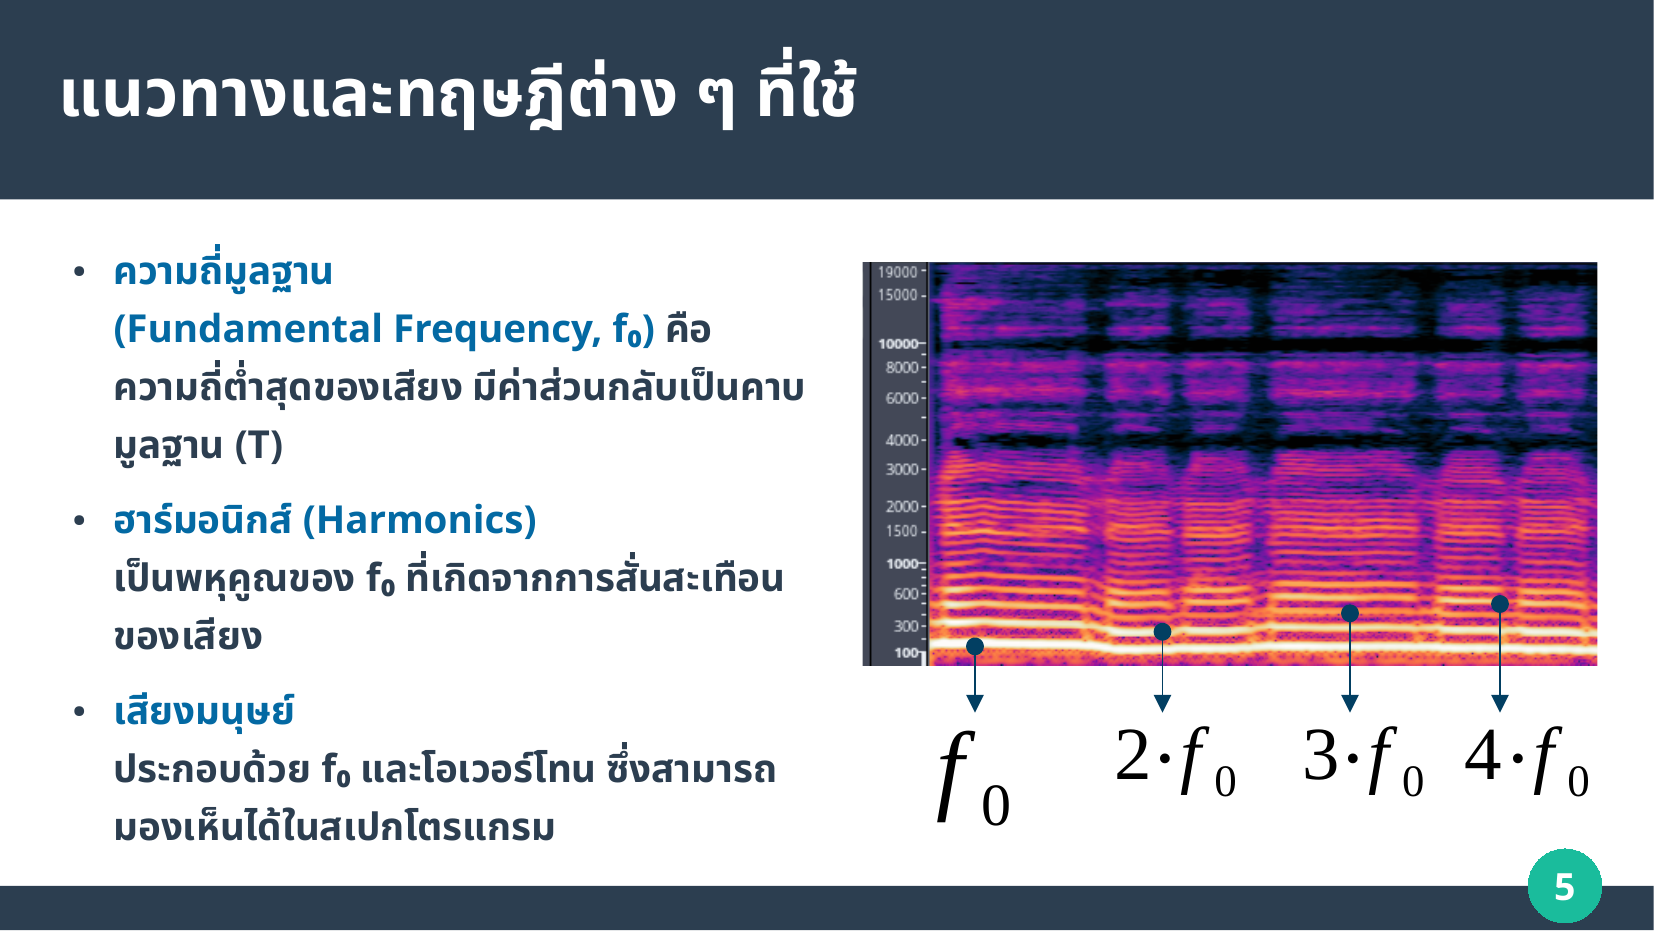

# แนวทางและทฤษฎีต่าง ๆ ที่ใช้
ความถี่มูลฐาน
(Fundamental Frequency, f₀) คือความถี่ต่ำสุดของเสียง มีค่าส่วนกลับเป็นคาบมูลฐาน (T)
ฮาร์มอนิกส์ (Harmonics)
เป็นพหุคูณของ f₀ ที่เกิดจากการสั่นสะเทือนของเสียง
เสียงมนุษย์
ประกอบด้วย f₀ และโอเวอร์โทน ซึ่งสามารถมองเห็นได้ในสเปกโตรแกรม
5